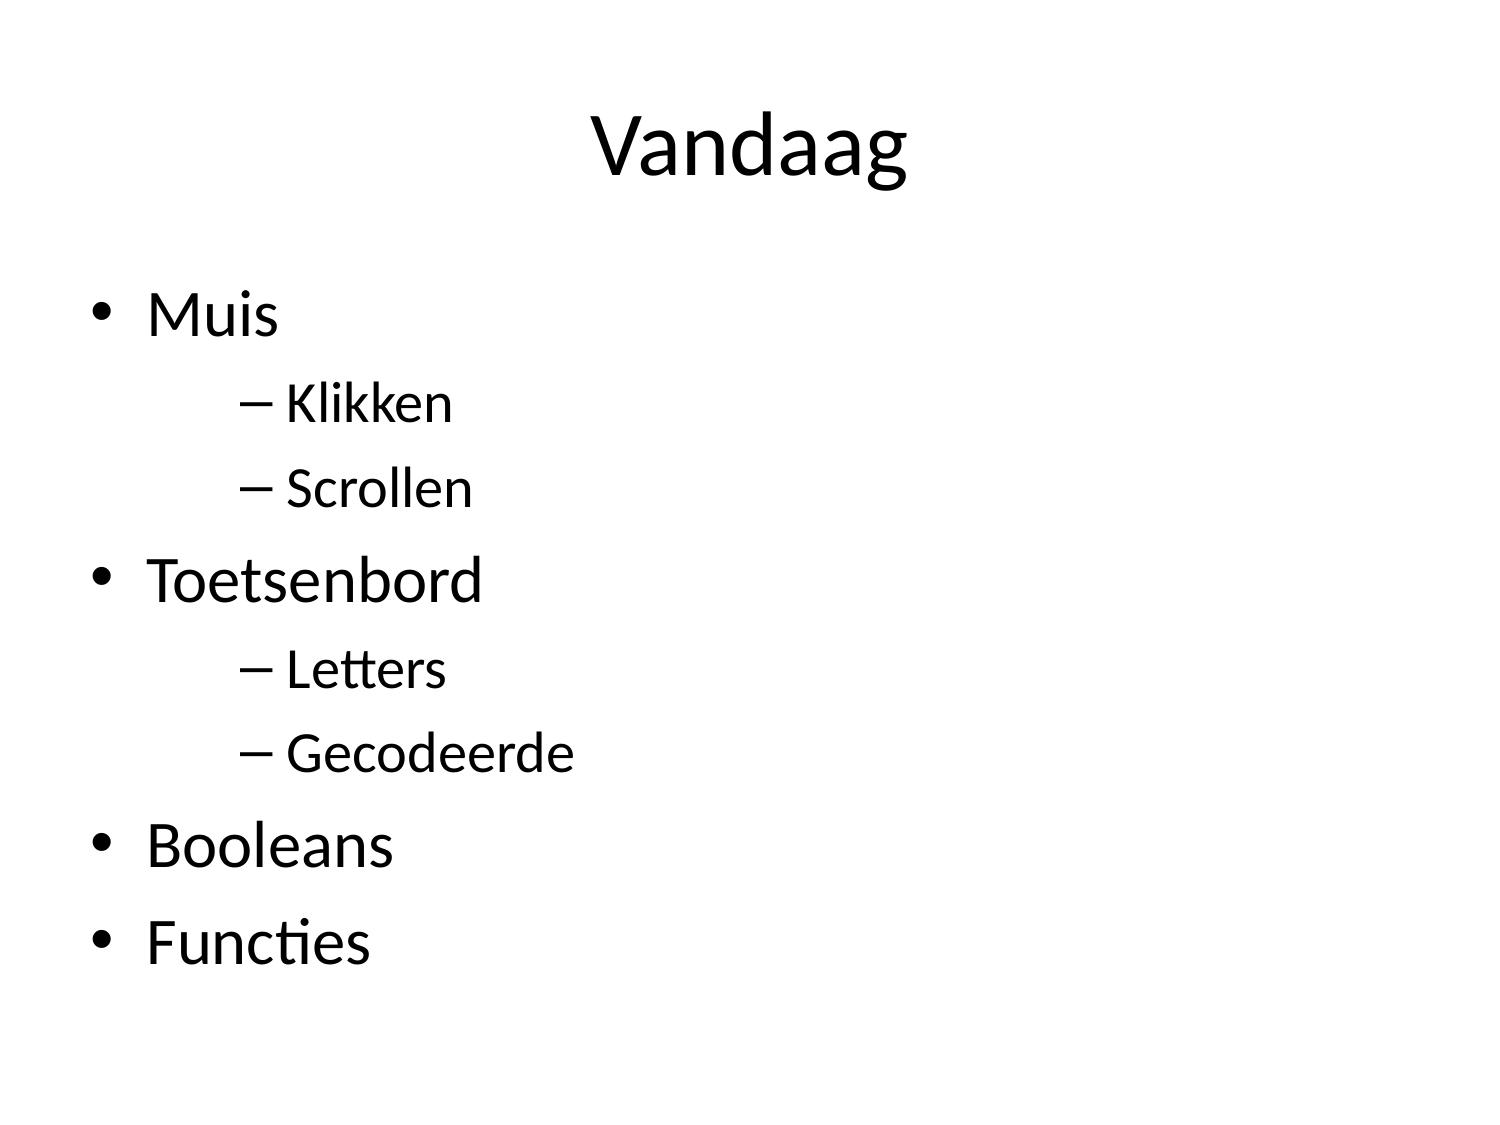

# Vandaag
Muis
Klikken
Scrollen
Toetsenbord
Letters
Gecodeerde
Booleans
Functies